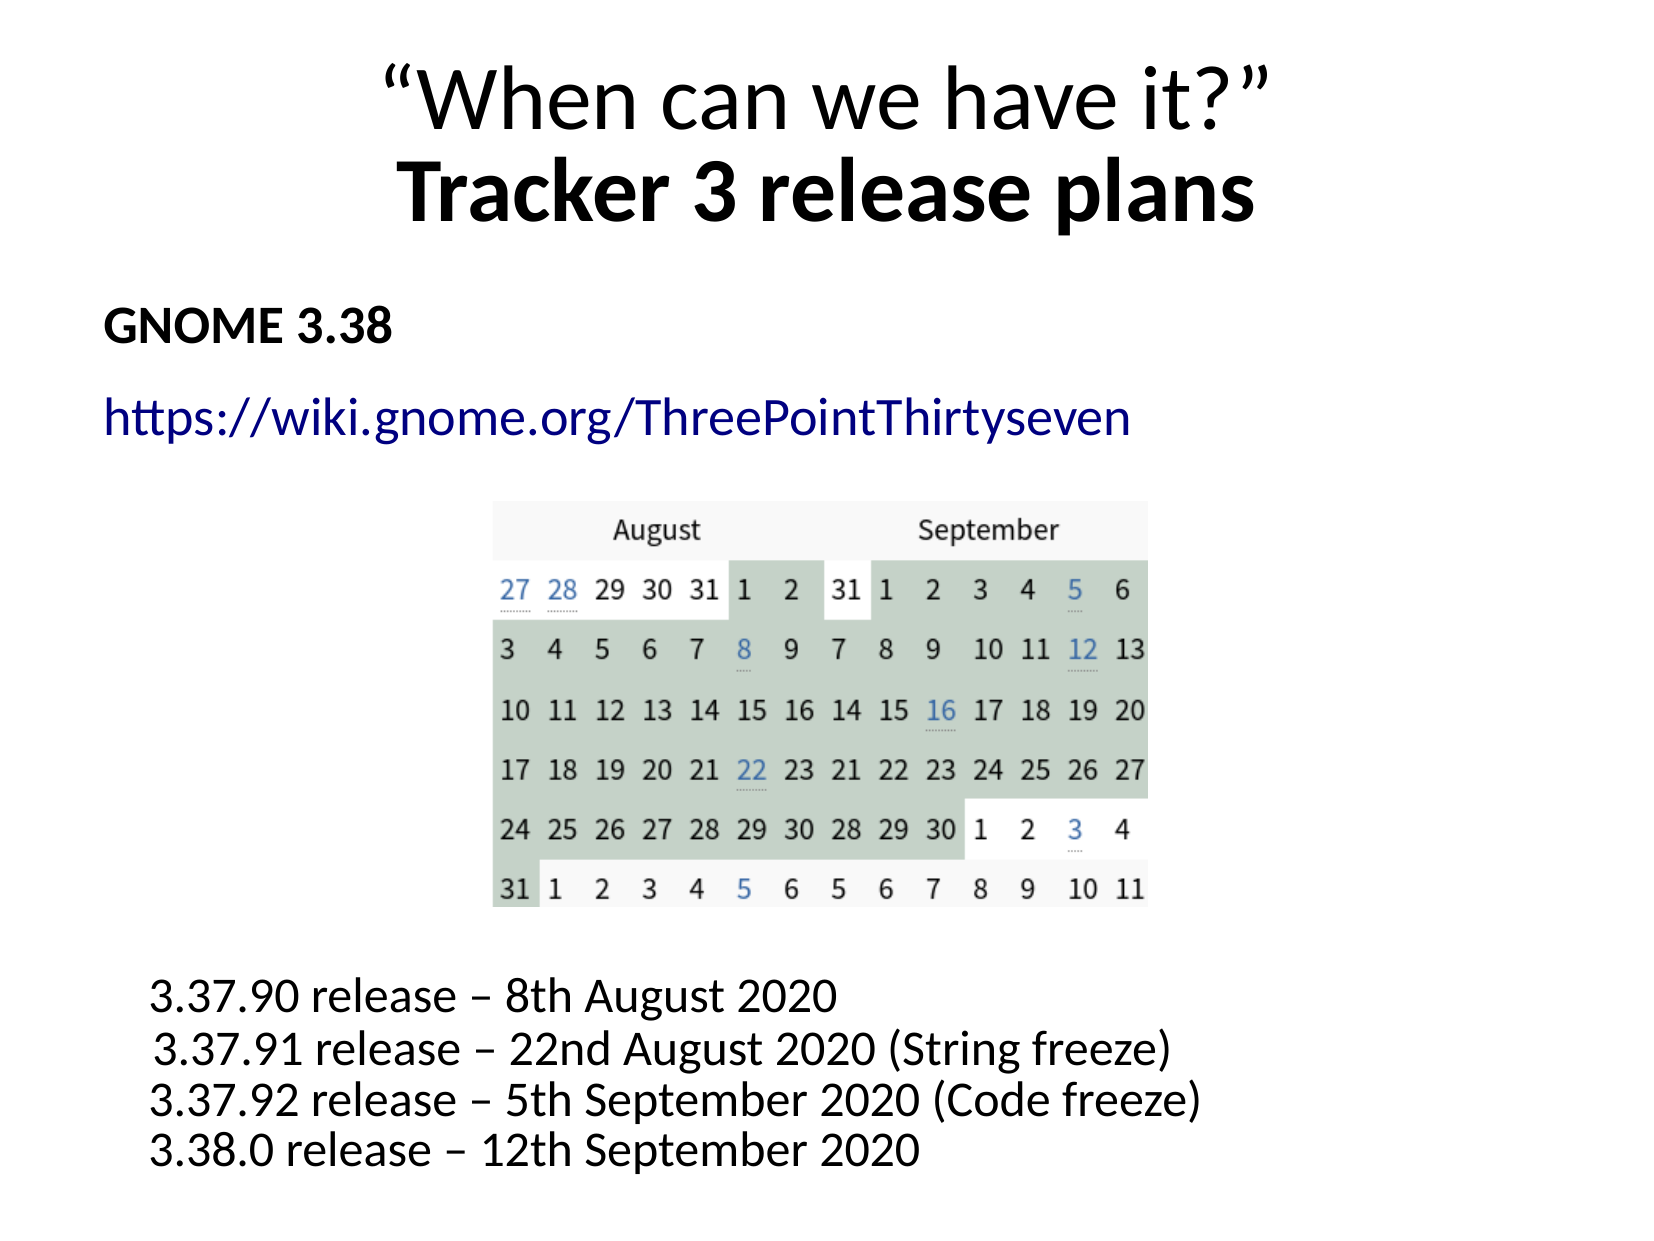

# “When can we have it?” Tracker 3 release plans
GNOME 3.38
https://wiki.gnome.org/ThreePointThirtyseven
 3.37.90 release – 8th August 2020
 3.37.91 release – 22nd August 2020 (String freeze)
 3.37.92 release – 5th September 2020 (Code freeze)
 3.38.0 release – 12th September 2020